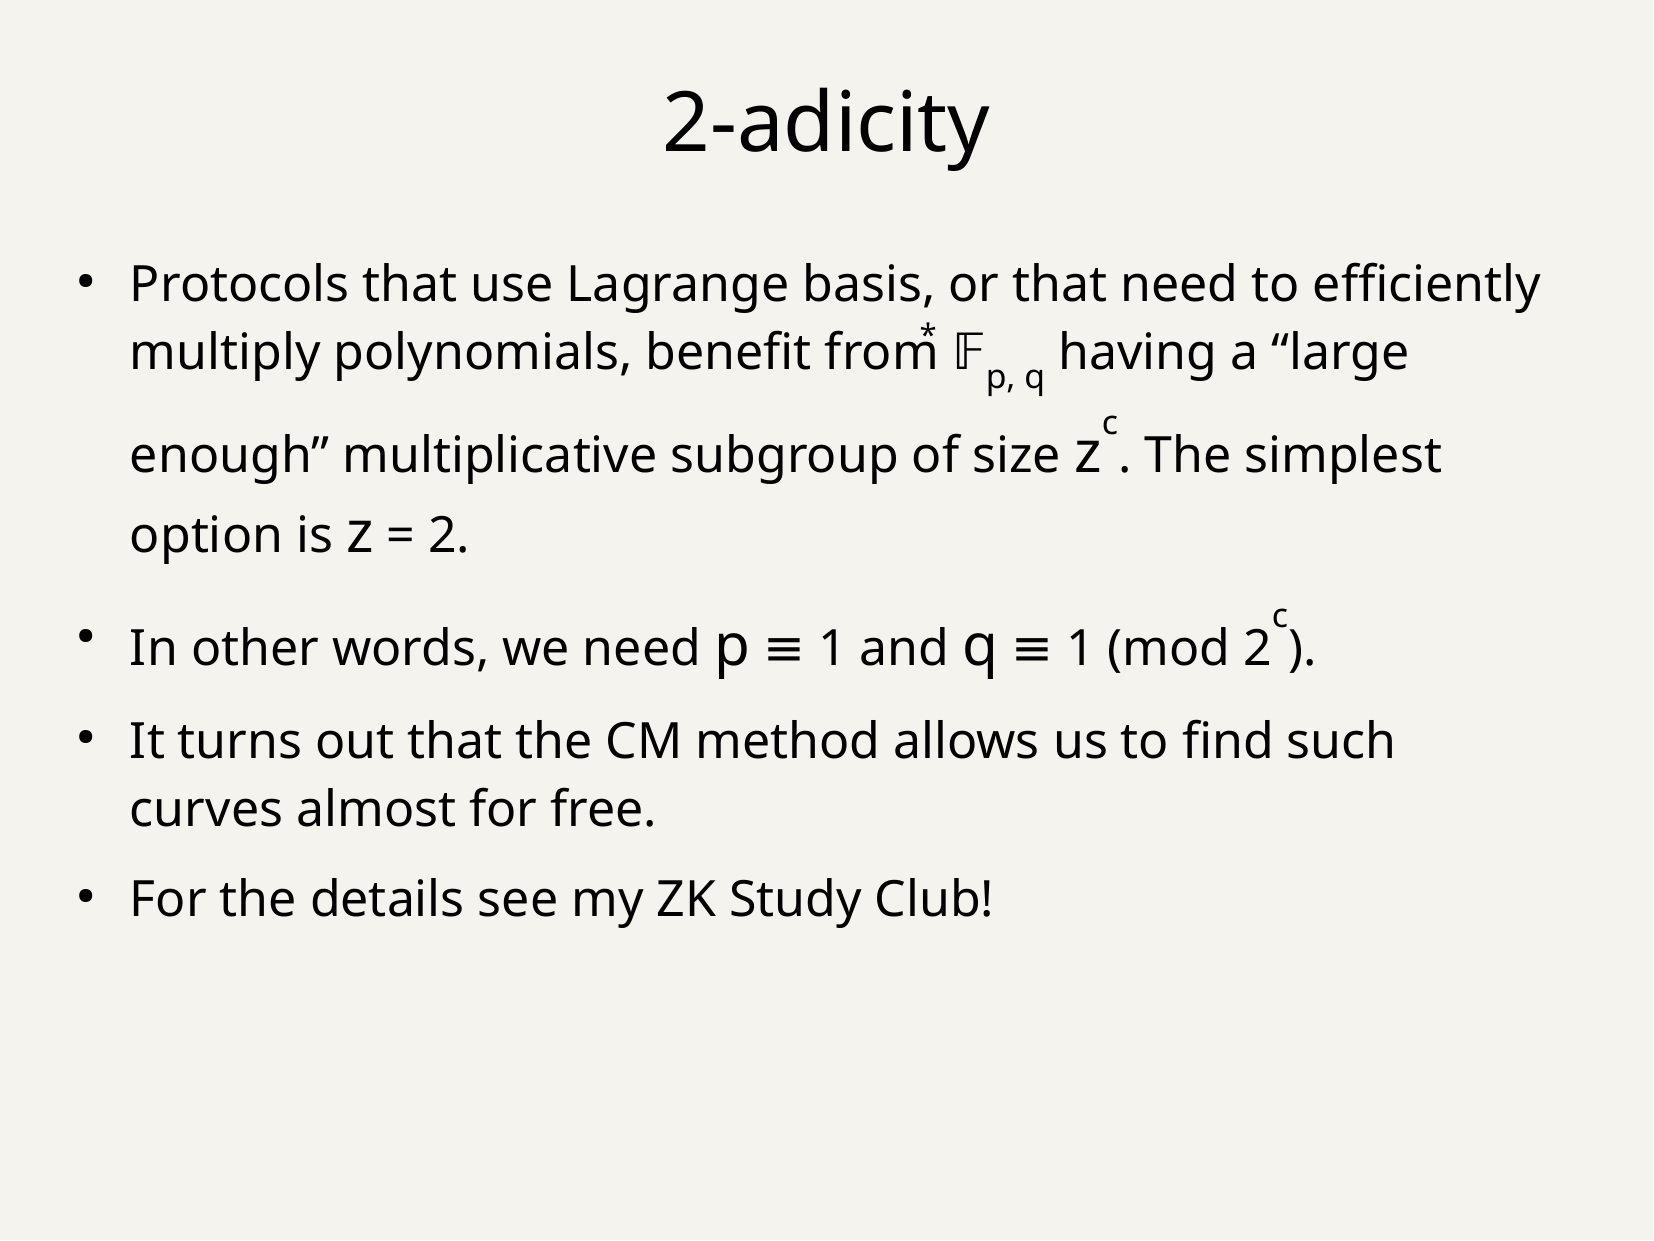

# 2-adicity
Protocols that use Lagrange basis, or that need to efficiently multiply polynomials, benefit from 𝔽p, q having a “large enough” multiplicative subgroup of size zc. The simplest option is z = 2.
In other words, we need p ≡ 1 and q ≡ 1 (mod 2c).
It turns out that the CM method allows us to find such curves almost for free.
For the details see my ZK Study Club!
*